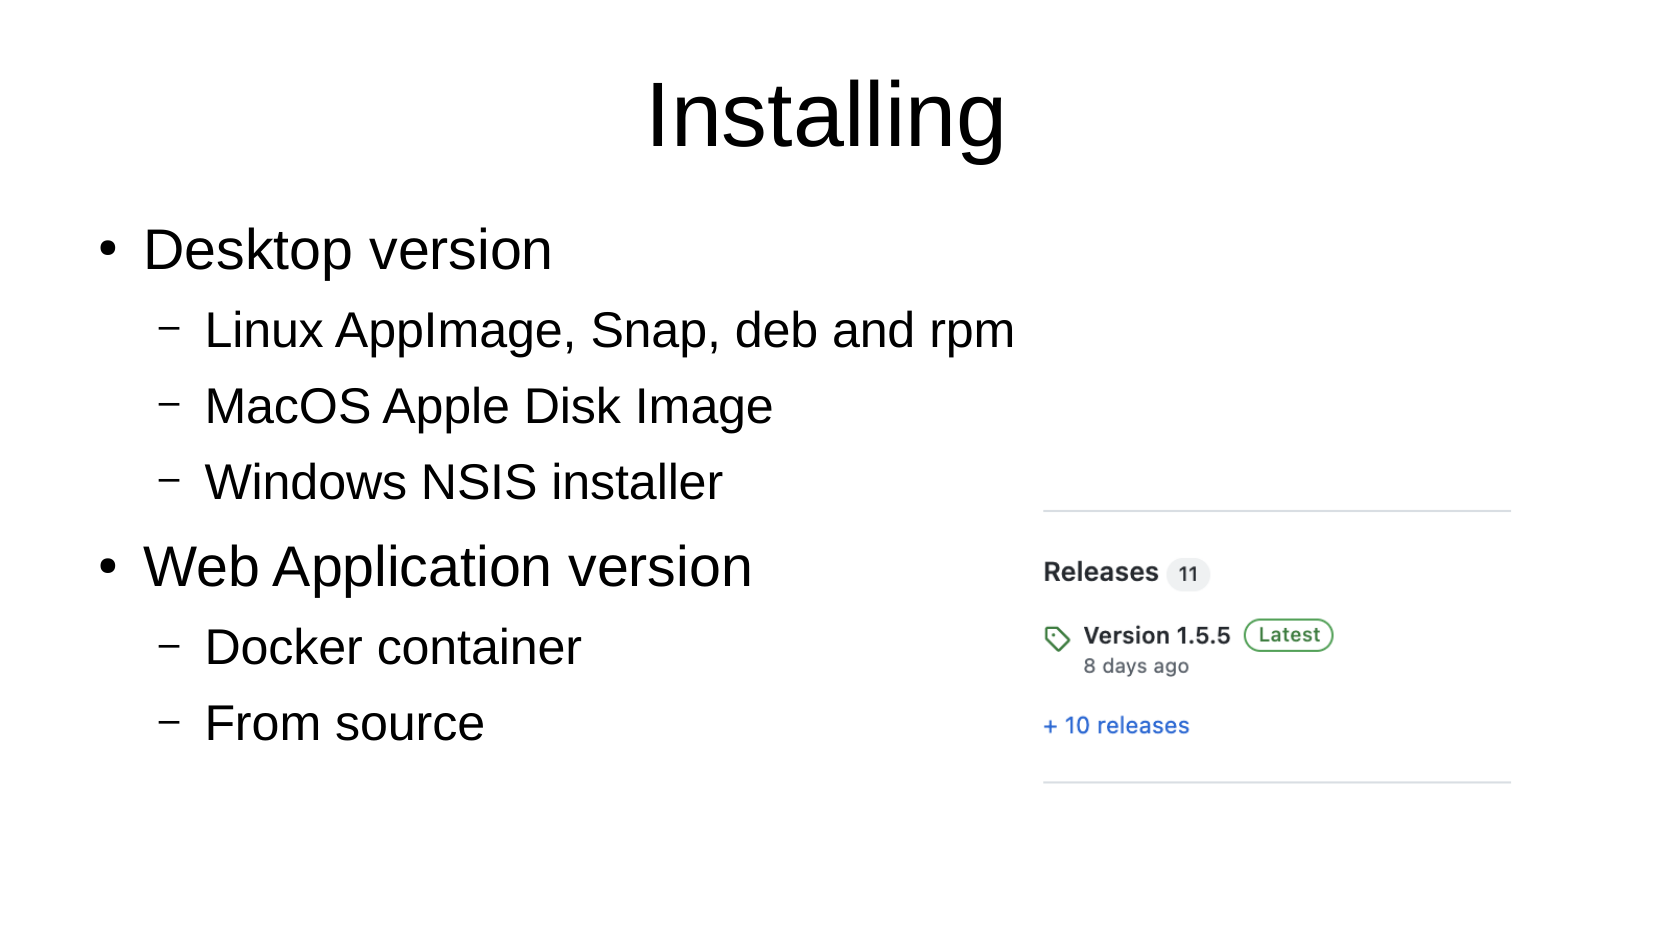

# Installing
Desktop version
Linux AppImage, Snap, deb and rpm
MacOS Apple Disk Image
Windows NSIS installer
Web Application version
Docker container
From source